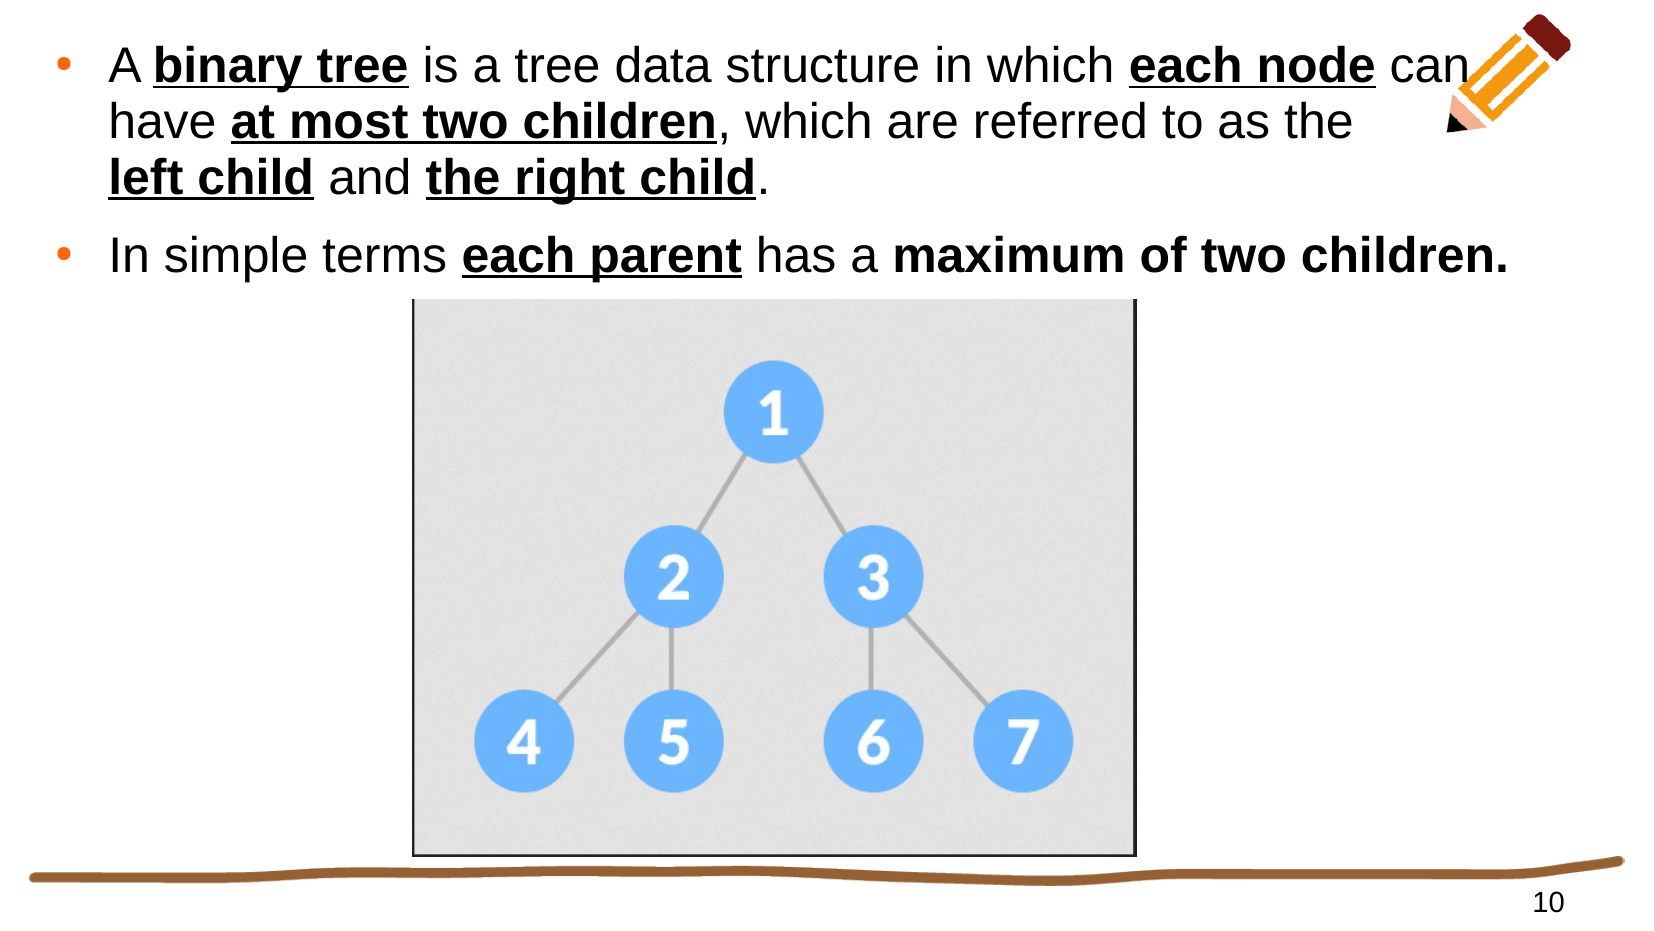

# A binary tree is a tree data structure in which each node can have at most two children, which are referred to as the left child and the right child.
In simple terms each parent has a maximum of two children.
10